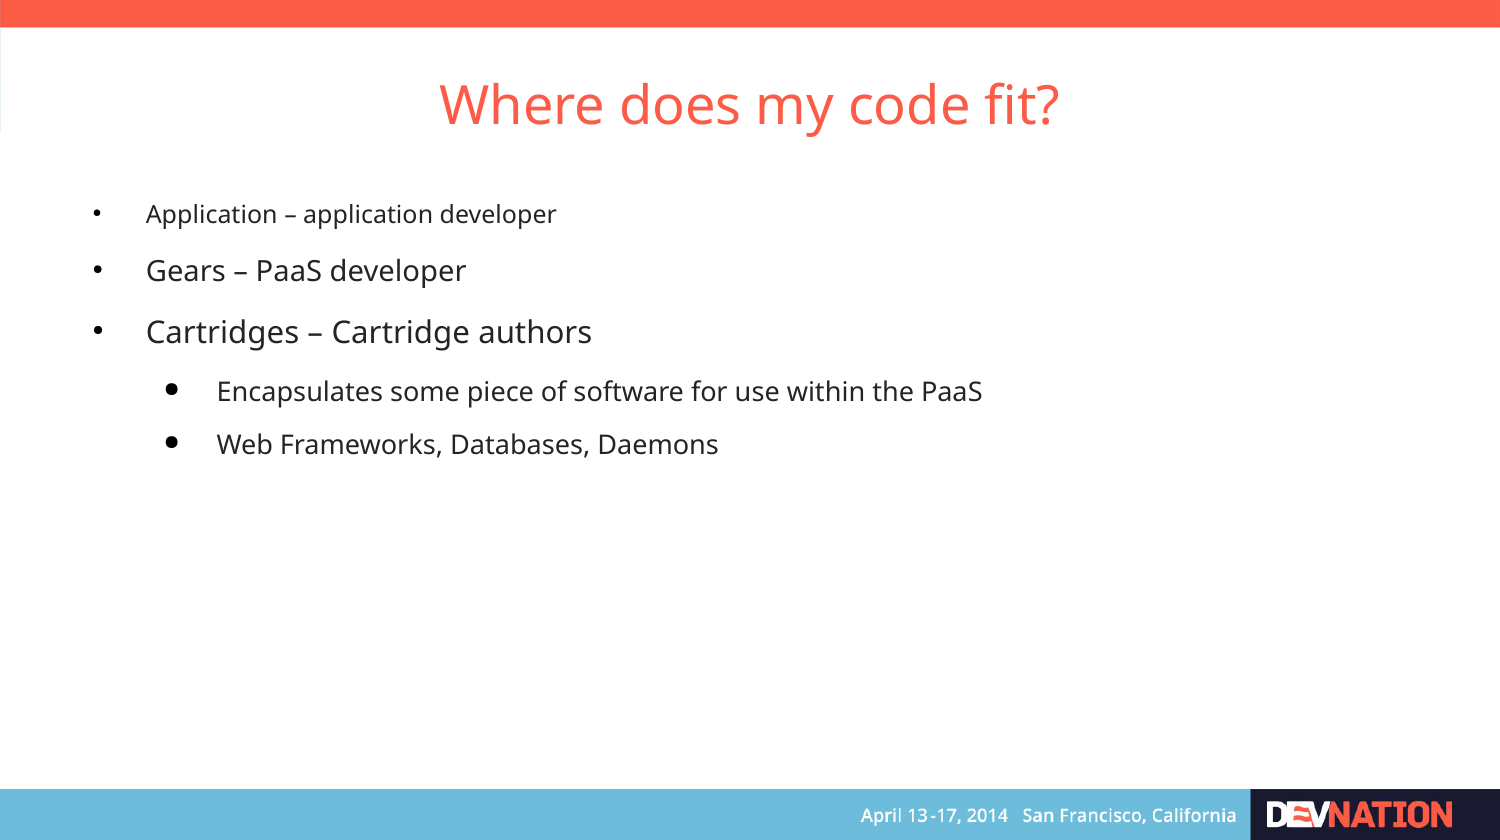

# Where does my code fit?
Application – application developer
Gears – PaaS developer
Cartridges – Cartridge authors
Encapsulates some piece of software for use within the PaaS
Web Frameworks, Databases, Daemons